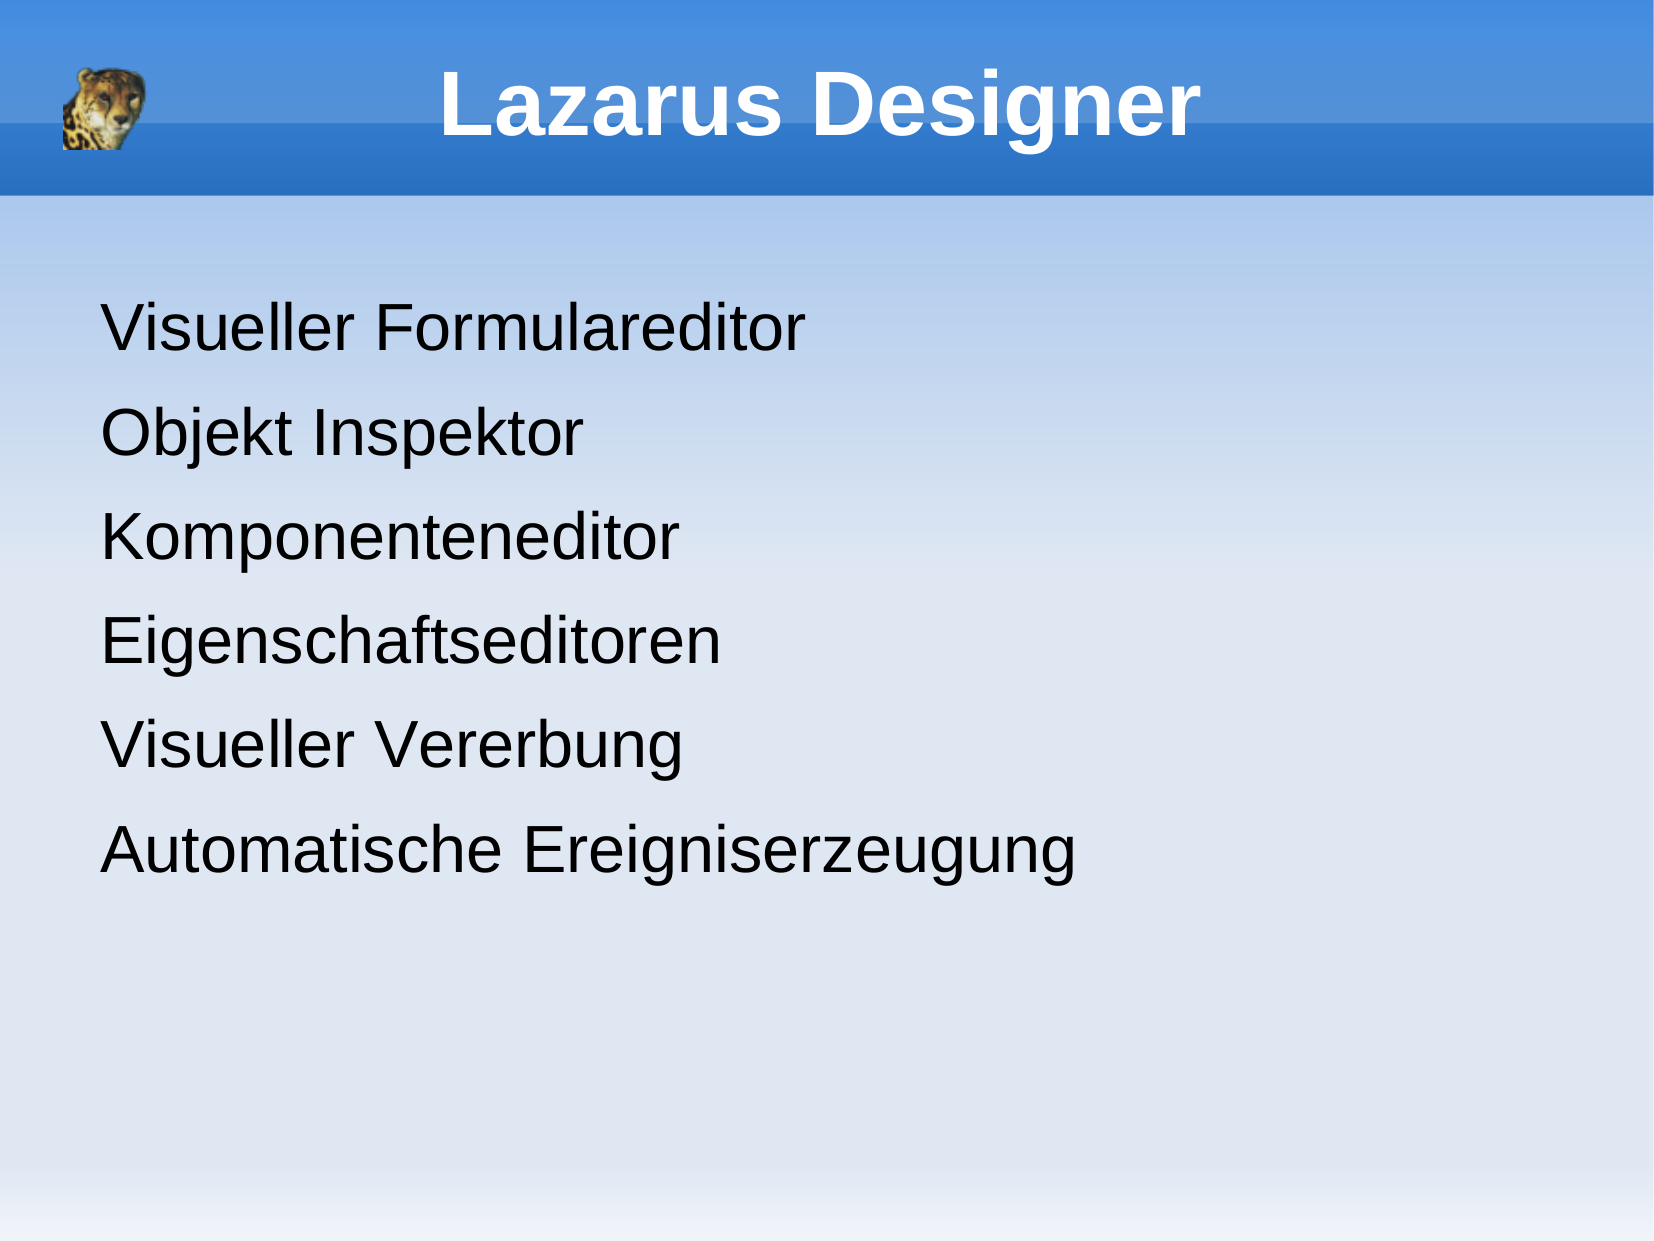

# Lazarus Designer
Visueller Formulareditor
Objekt Inspektor
Komponenteneditor
Eigenschaftseditoren
Visueller Vererbung
Automatische Ereigniserzeugung